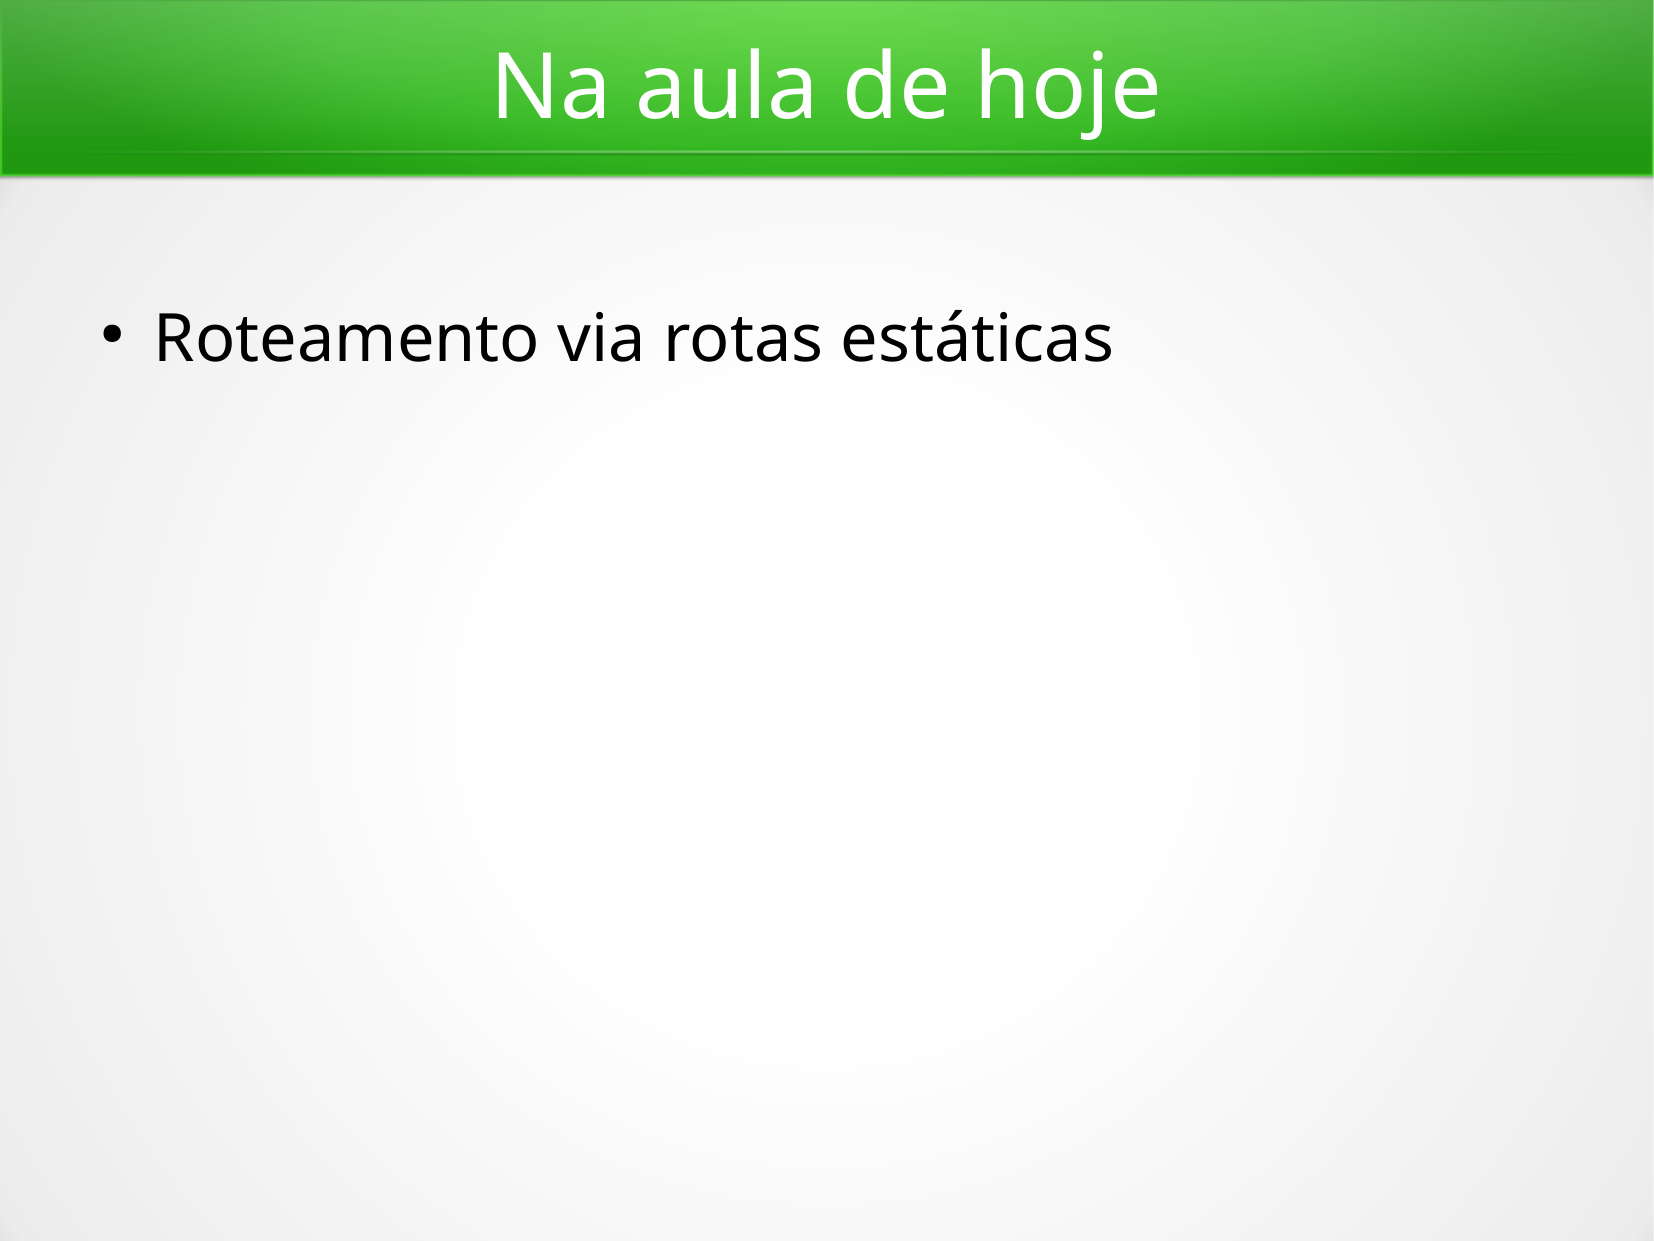

# Na aula de hoje
Roteamento via rotas estáticas